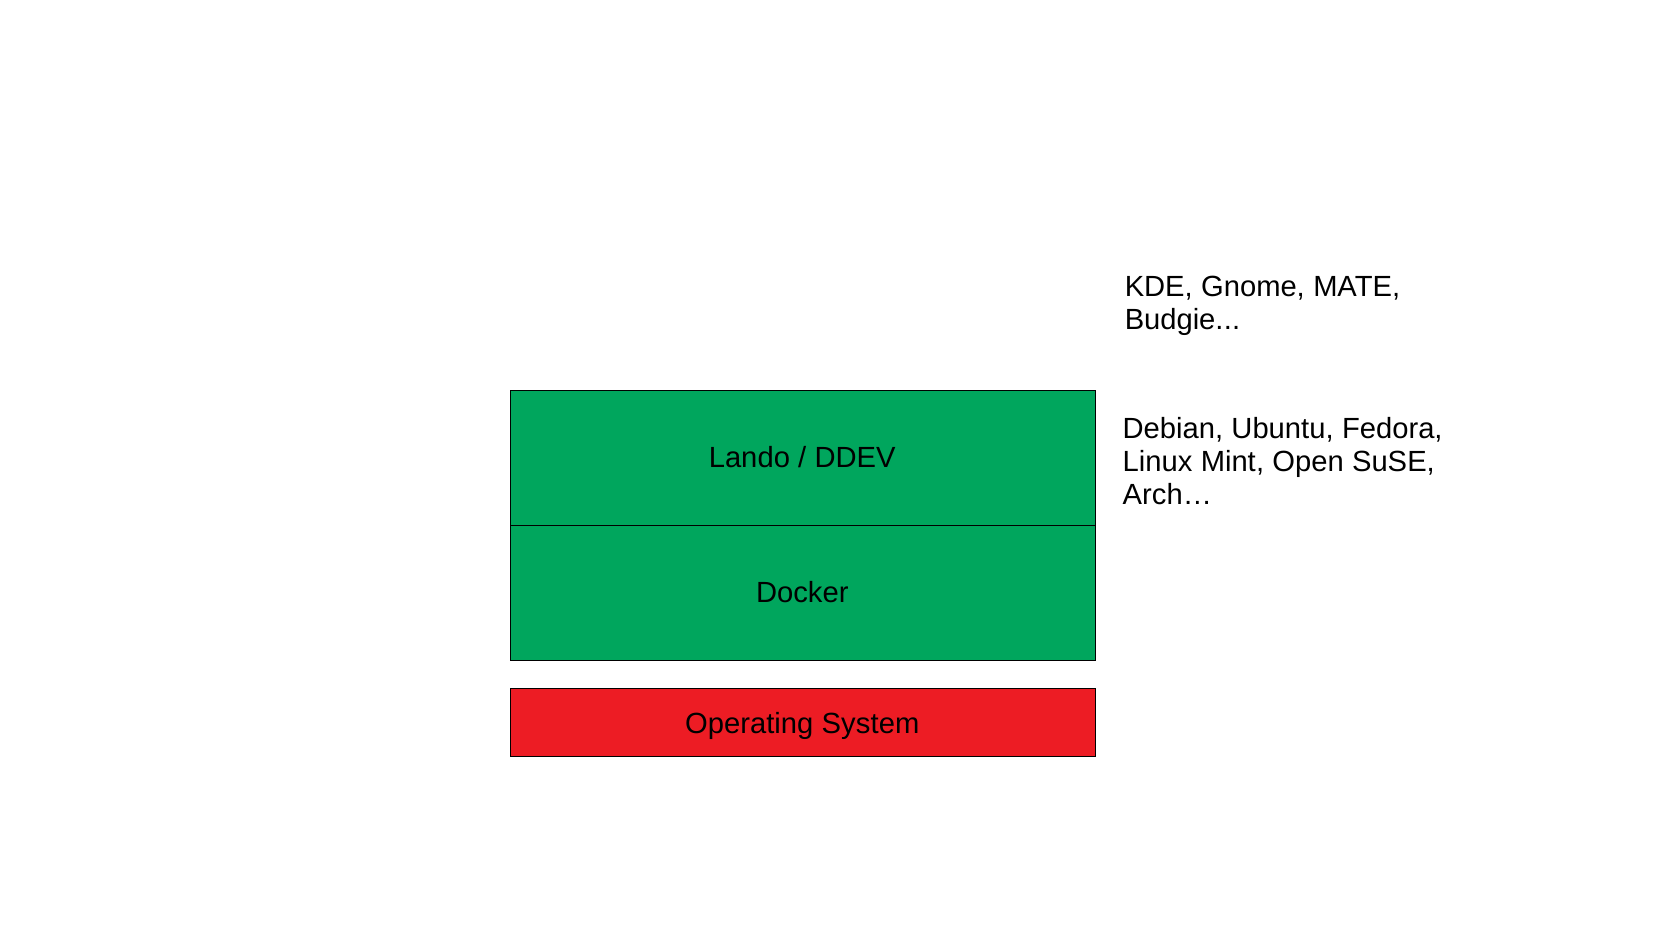

#
KDE, Gnome, MATE,
Budgie...
Lando / DDEV
Debian, Ubuntu, Fedora,
Linux Mint, Open SuSE,
Arch…
Docker
Operating System